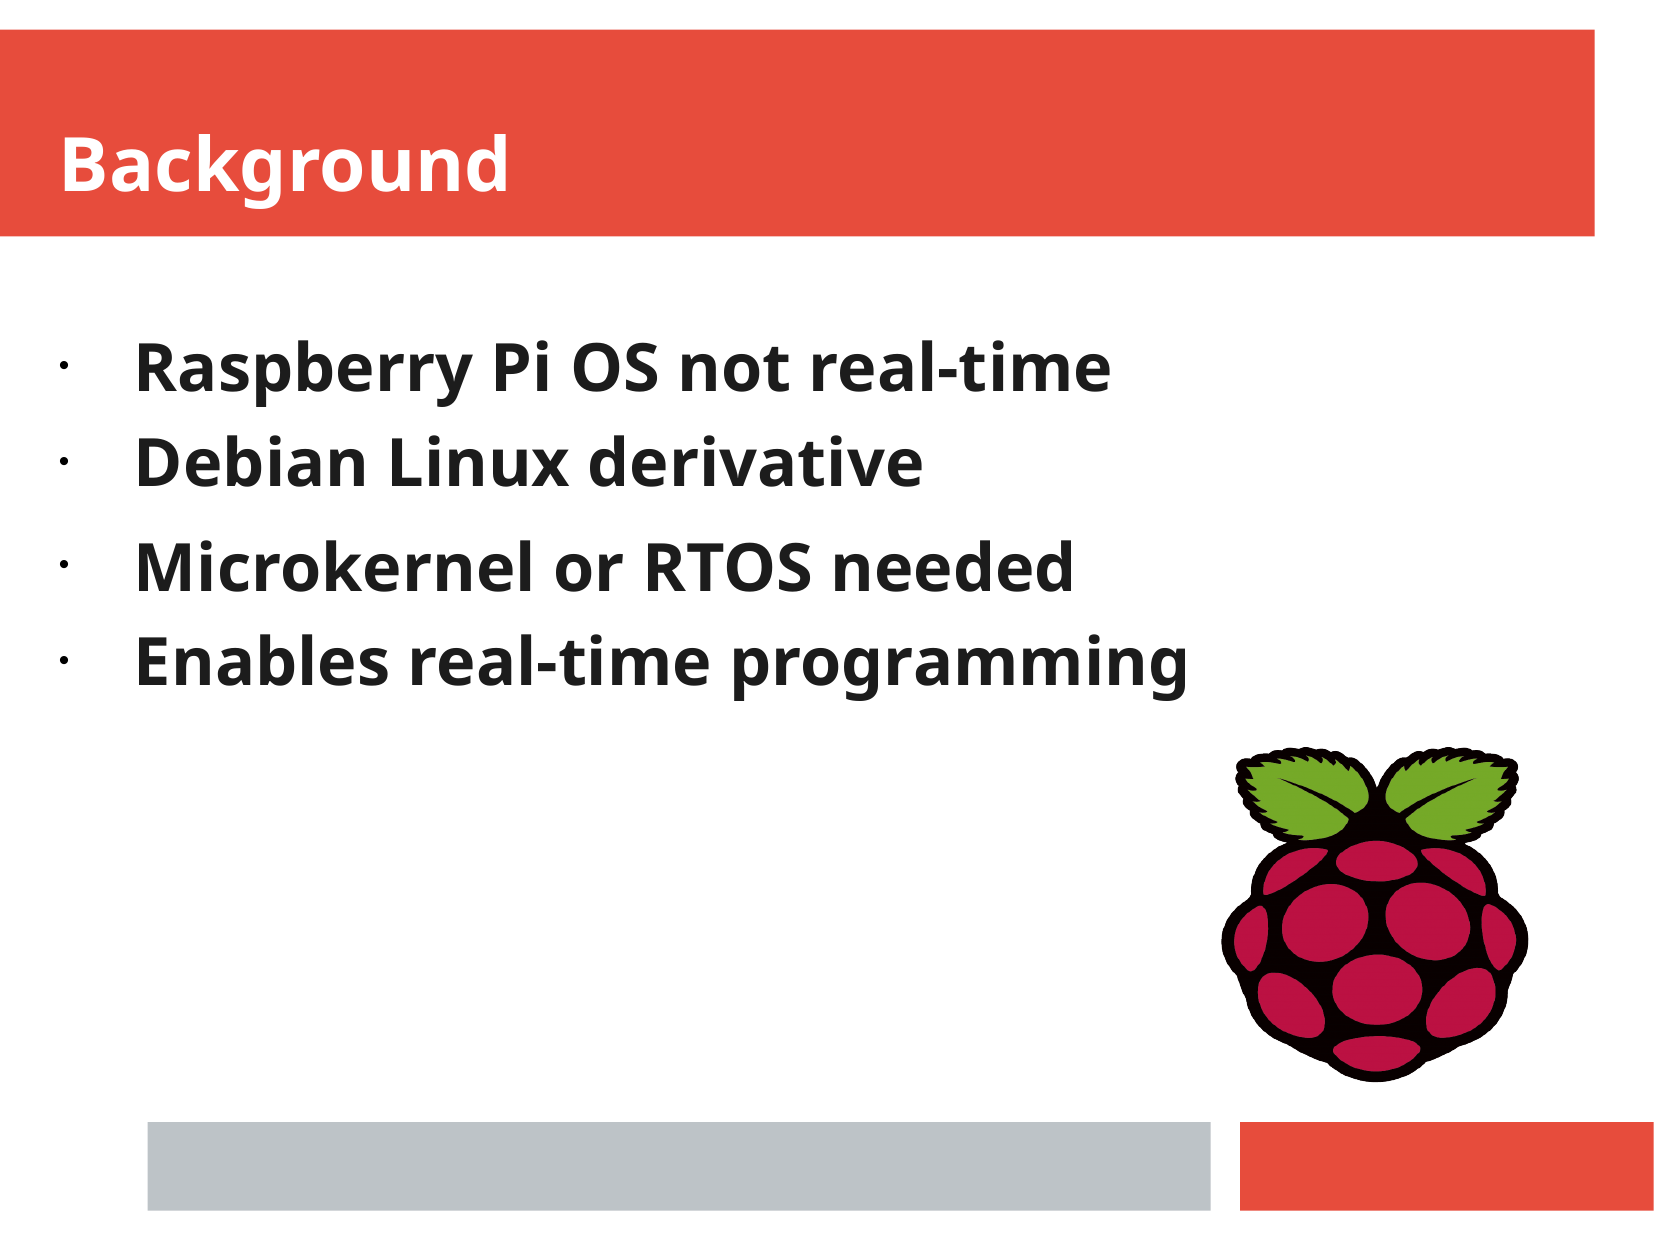

# Background
Raspberry Pi OS not real-time
Debian Linux derivative
Microkernel or RTOS needed
Enables real-time programming